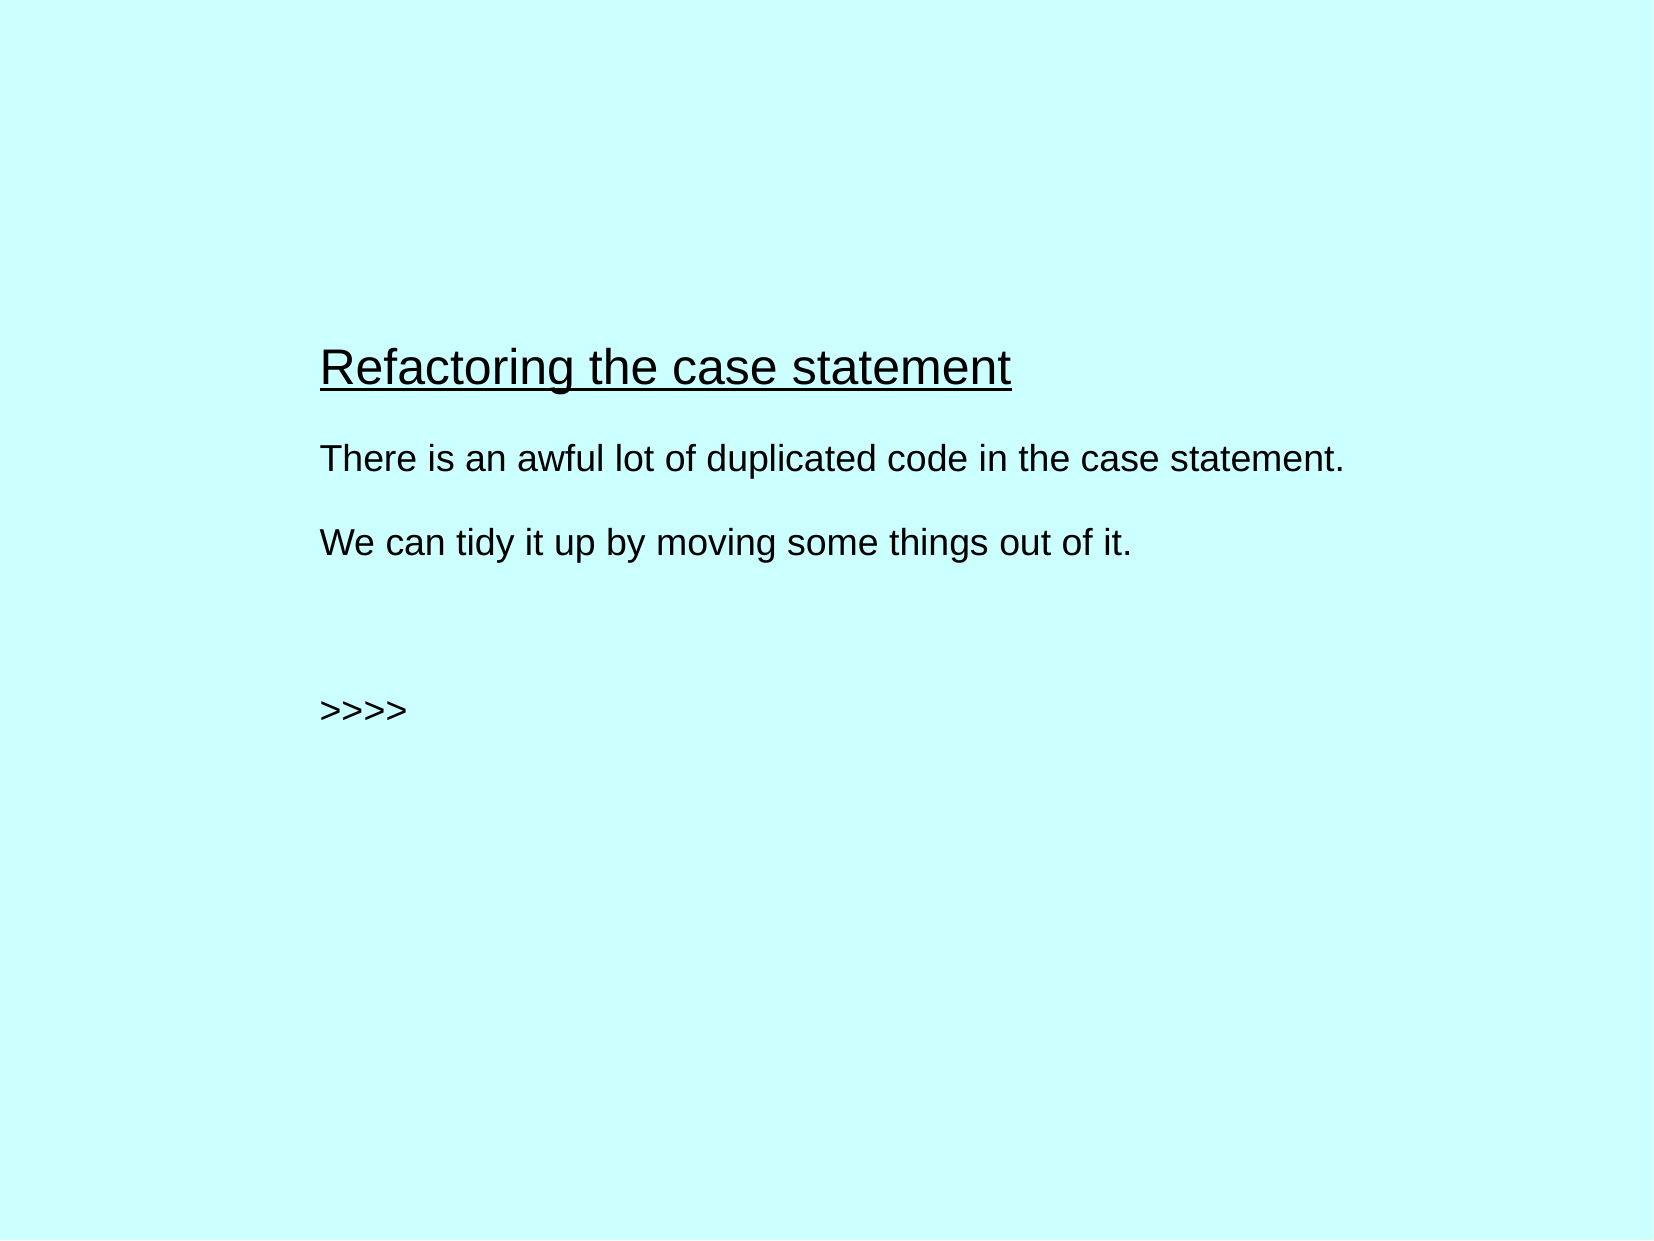

# Refactoring the case statement
There is an awful lot of duplicated code in the case statement.
We can tidy it up by moving some things out of it.
>>>>